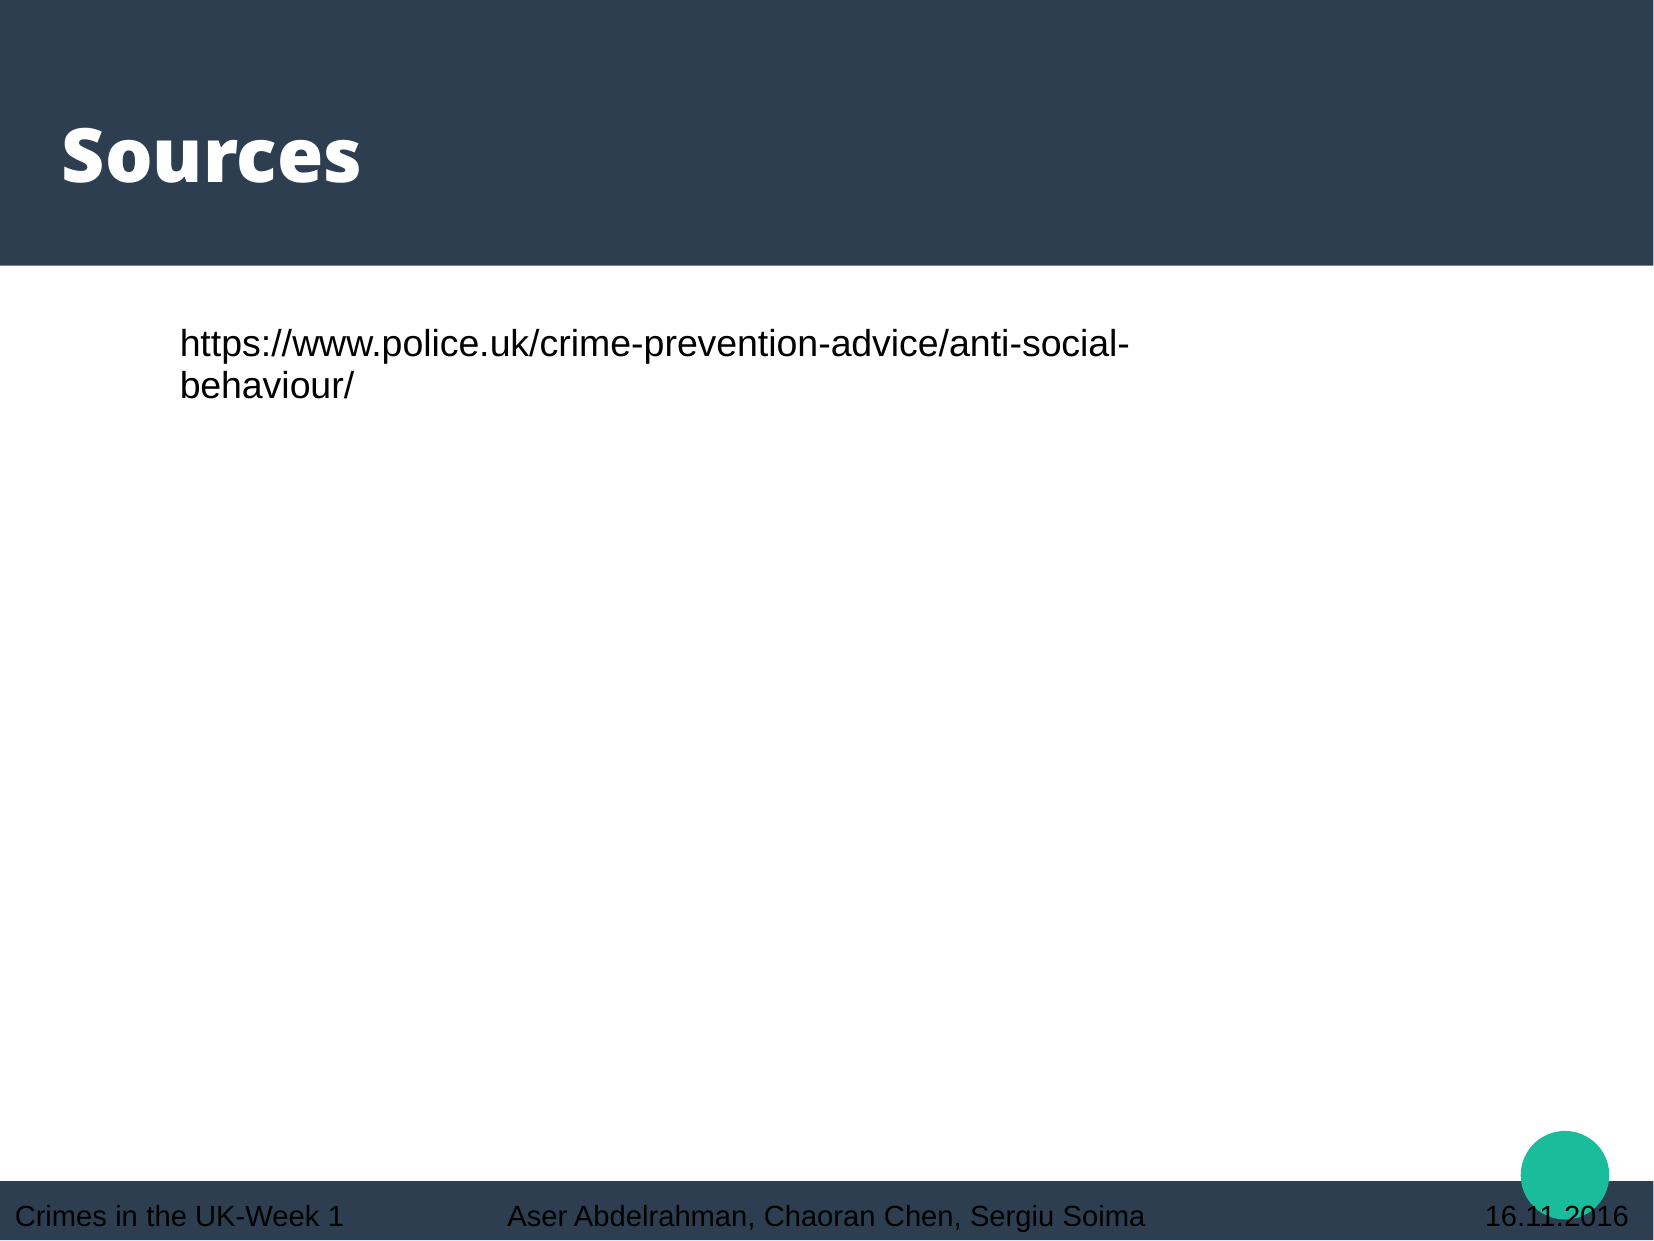

# Sources
https://www.police.uk/crime-prevention-advice/anti-social-behaviour/
Crimes in the UK-Week 1
Aser Abdelrahman, Chaoran Chen, Sergiu Soima
16.11.2016